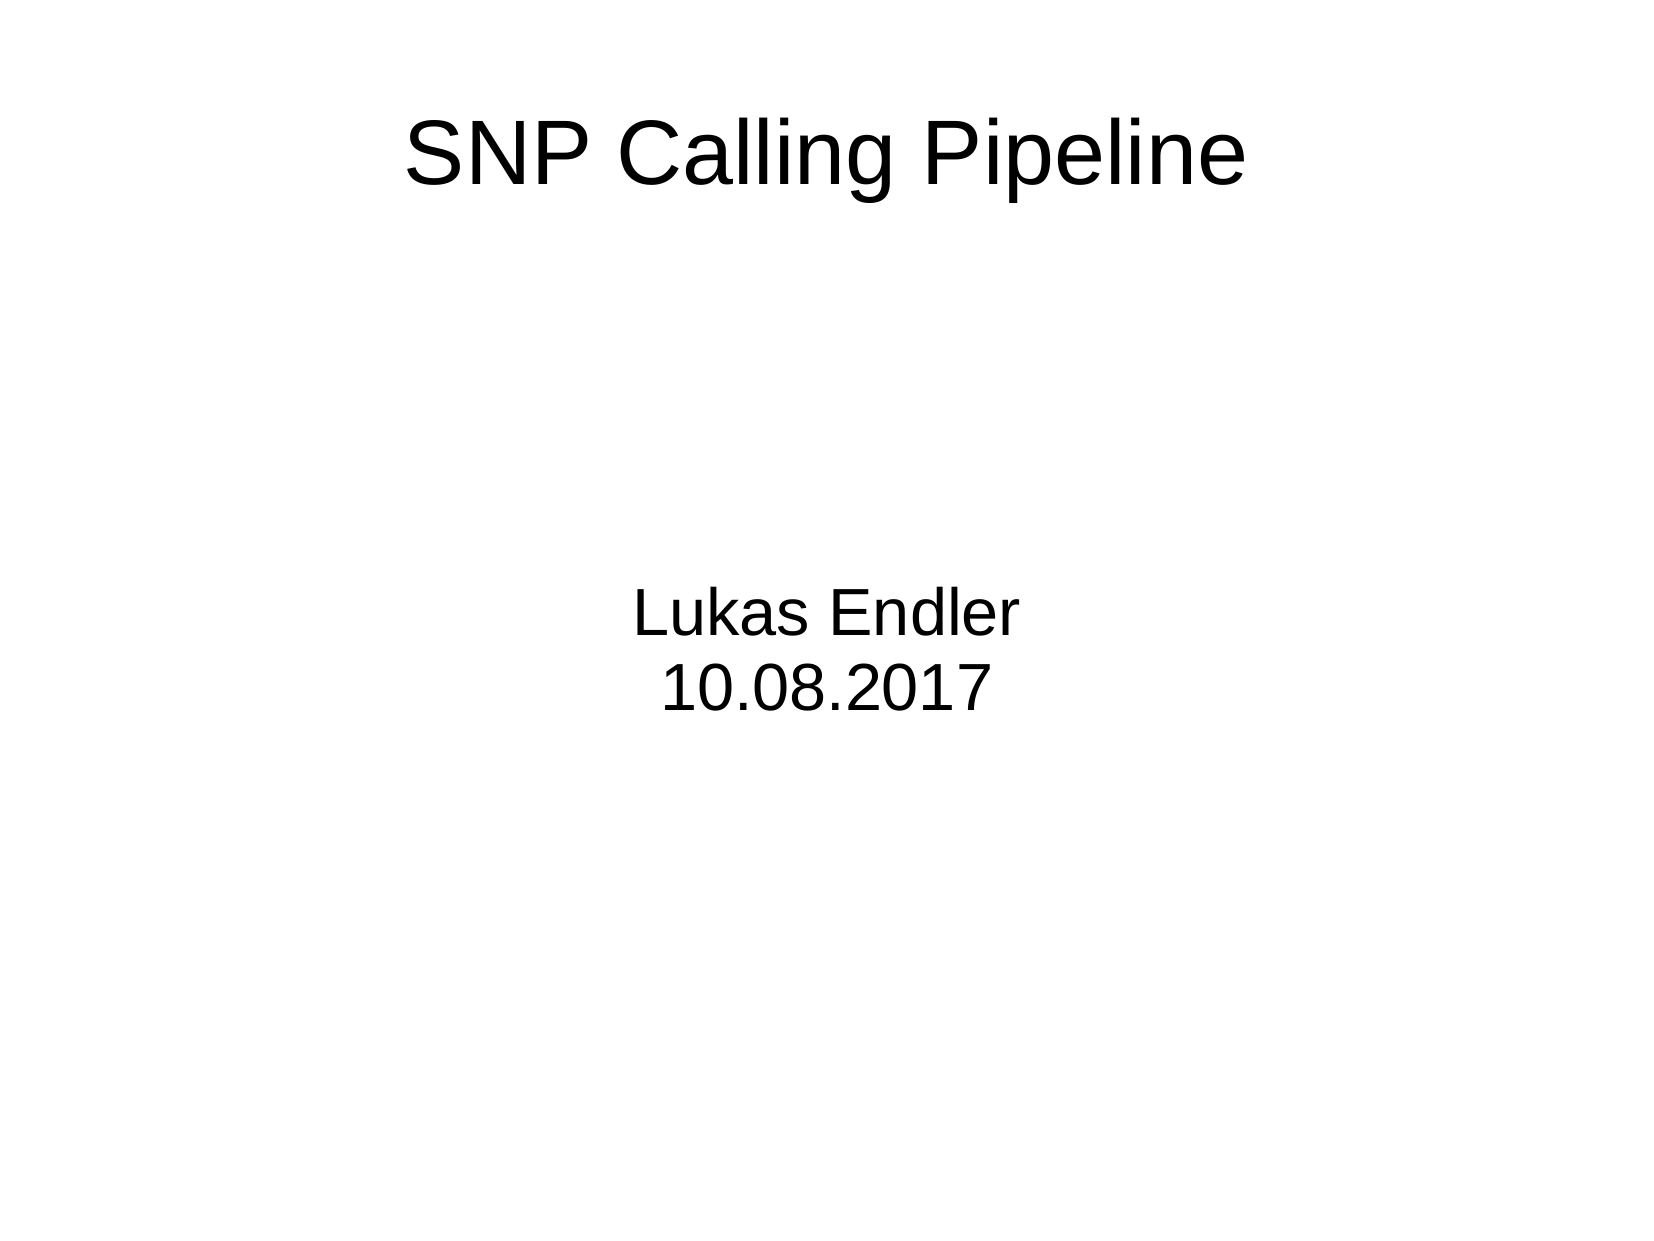

# SNP Calling Pipeline
Lukas Endler
10.08.2017